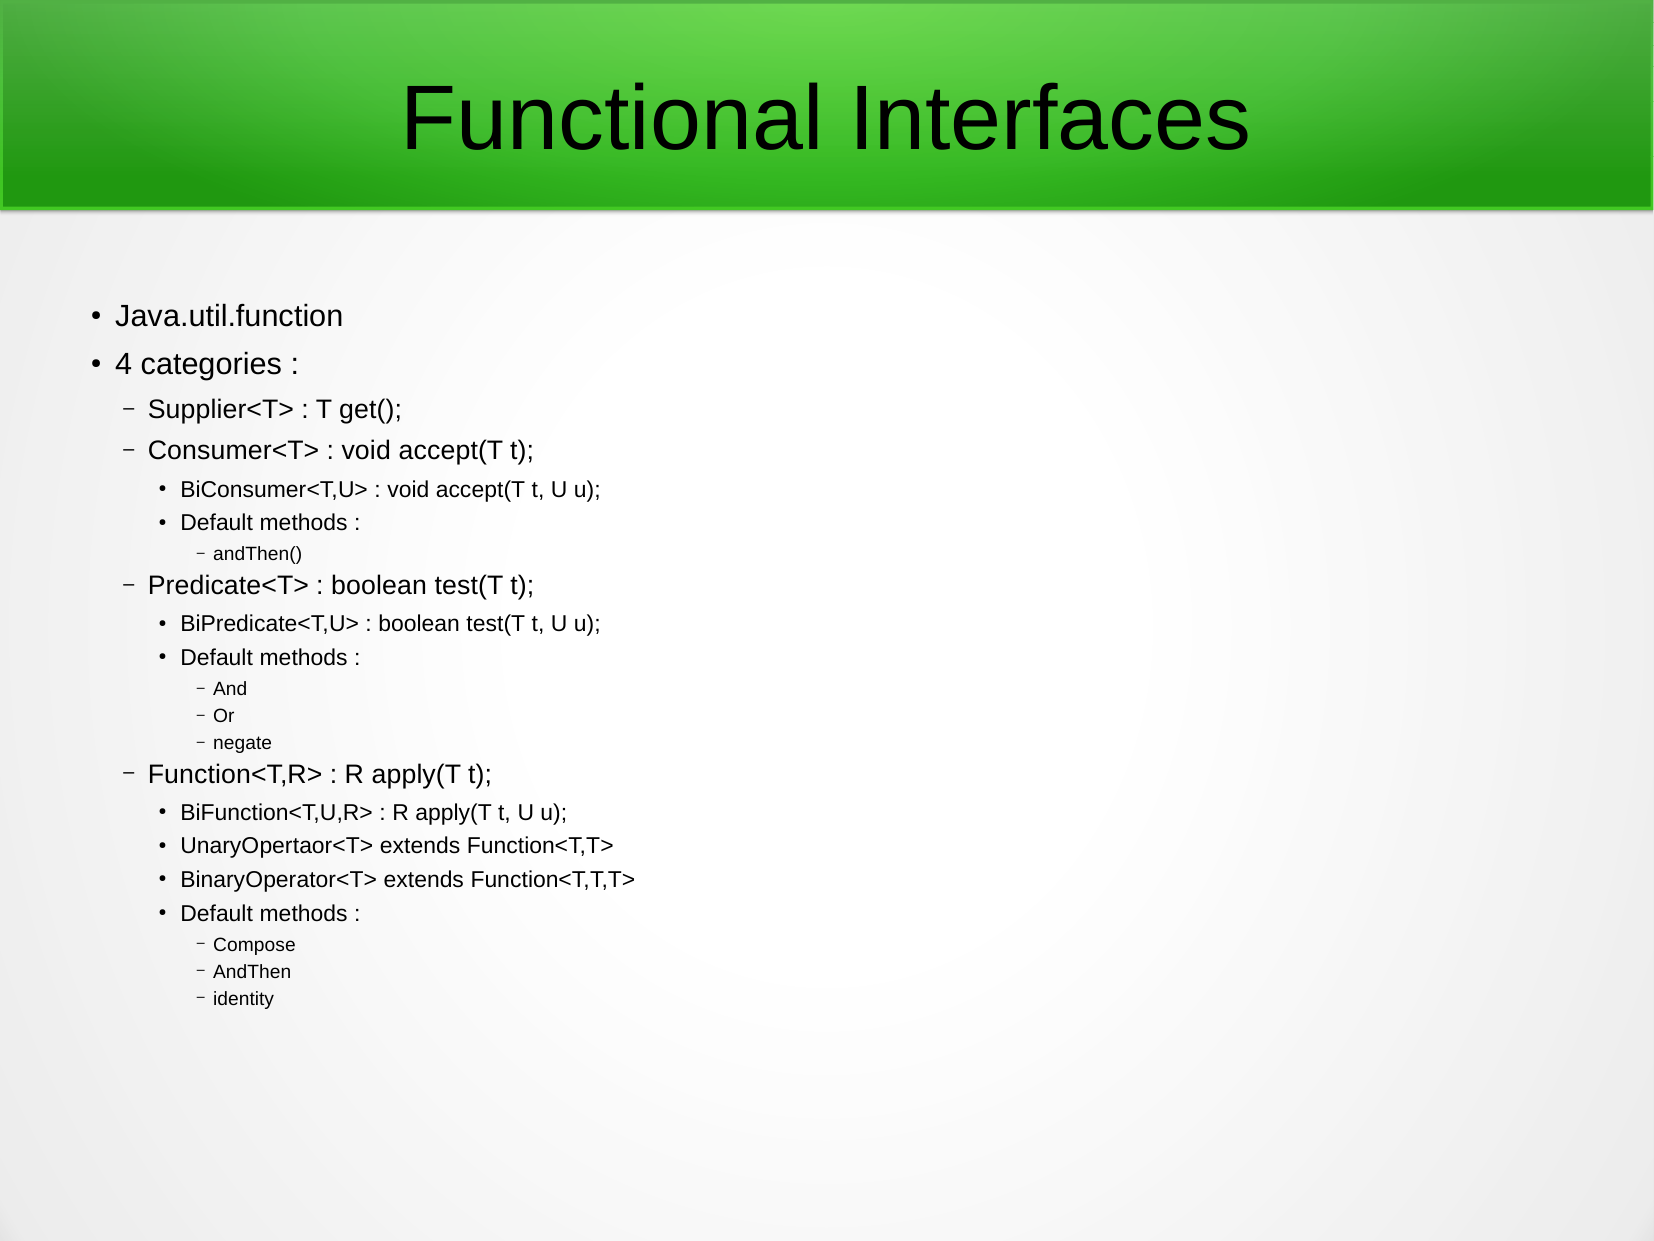

# Functional Interfaces
Java.util.function
4 categories :
Supplier<T> : T get();
Consumer<T> : void accept(T t);
BiConsumer<T,U> : void accept(T t, U u);
Default methods :
andThen()
Predicate<T> : boolean test(T t);
BiPredicate<T,U> : boolean test(T t, U u);
Default methods :
And
Or
negate
Function<T,R> : R apply(T t);
BiFunction<T,U,R> : R apply(T t, U u);
UnaryOpertaor<T> extends Function<T,T>
BinaryOperator<T> extends Function<T,T,T>
Default methods :
Compose
AndThen
identity